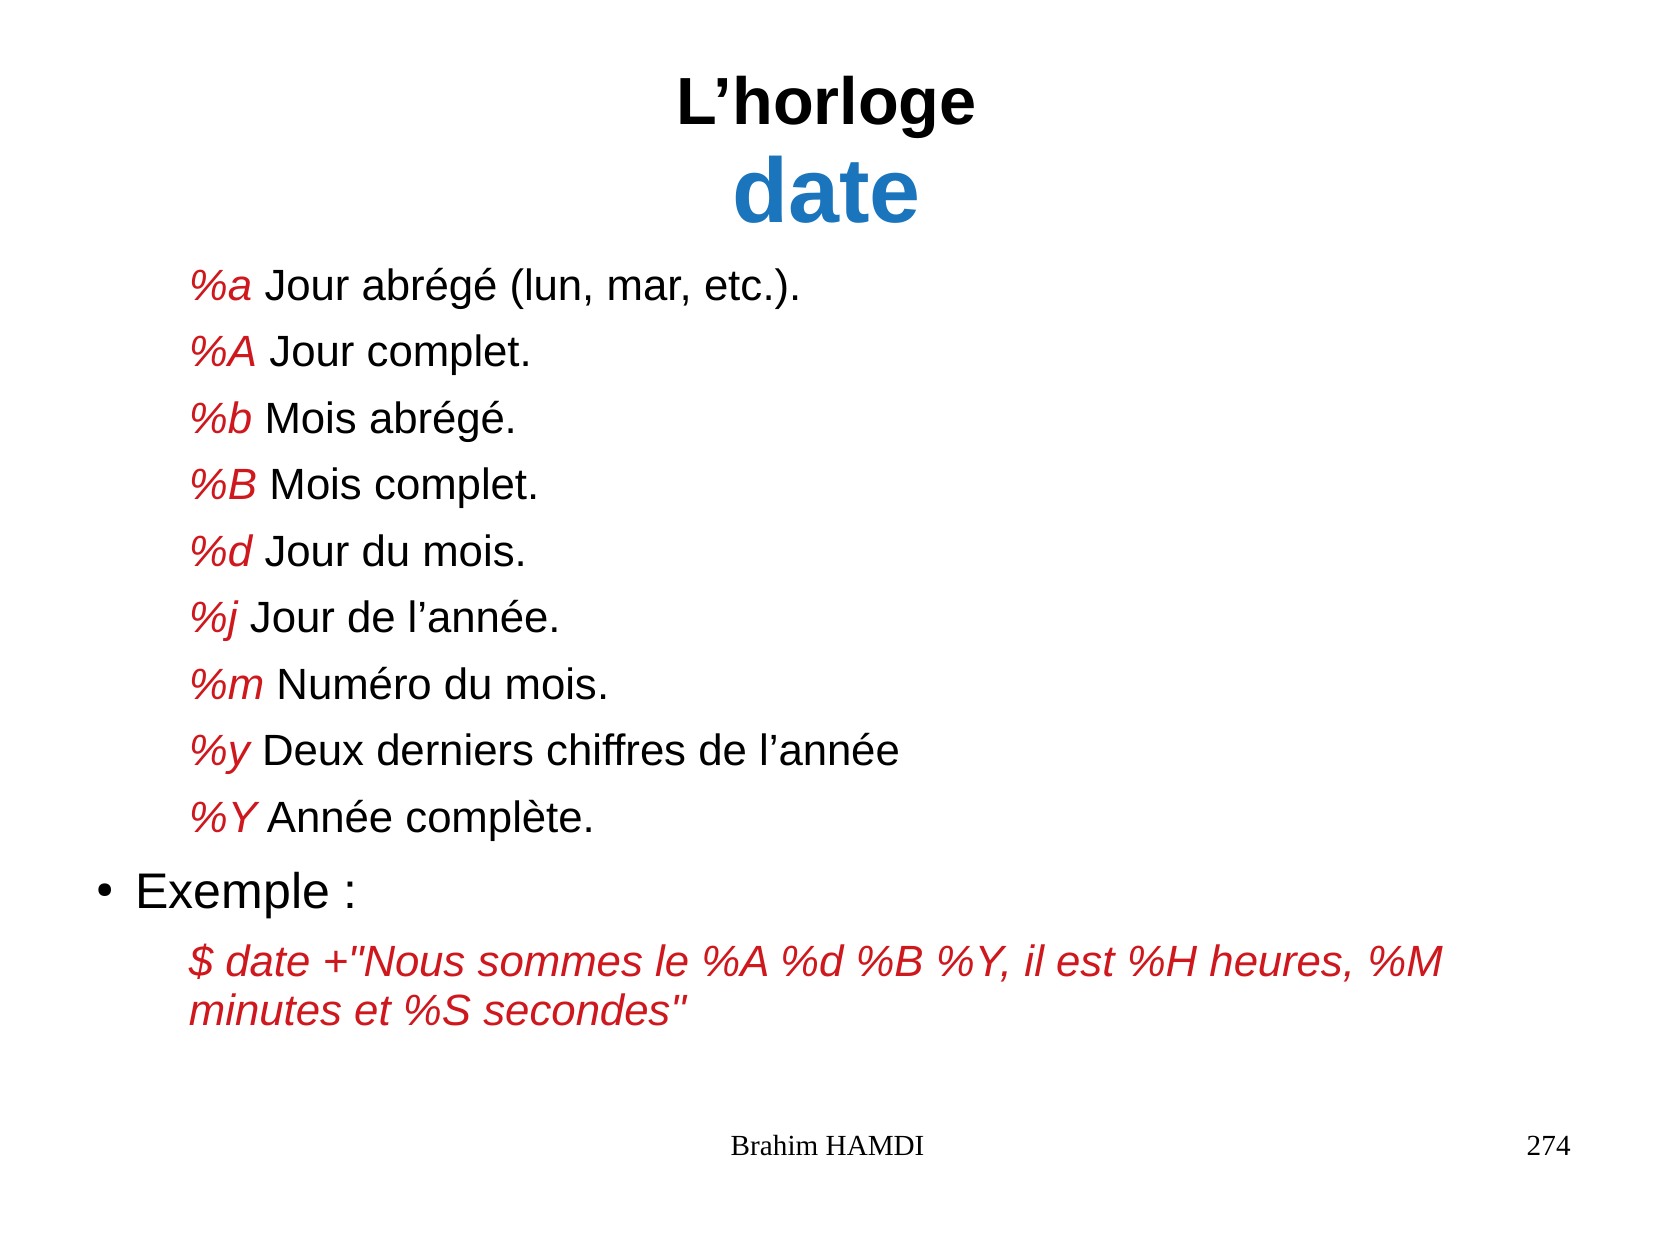

# L’horloge date
%a Jour abrégé (lun, mar, etc.).
%A Jour complet.
%b Mois abrégé.
%B Mois complet.
%d Jour du mois.
%j Jour de l’année.
%m Numéro du mois.
%y Deux derniers chiffres de l’année
%Y Année complète.
Exemple :
$ date +"Nous sommes le %A %d %B %Y, il est %H heures, %M minutes et %S secondes"
Brahim HAMDI
274